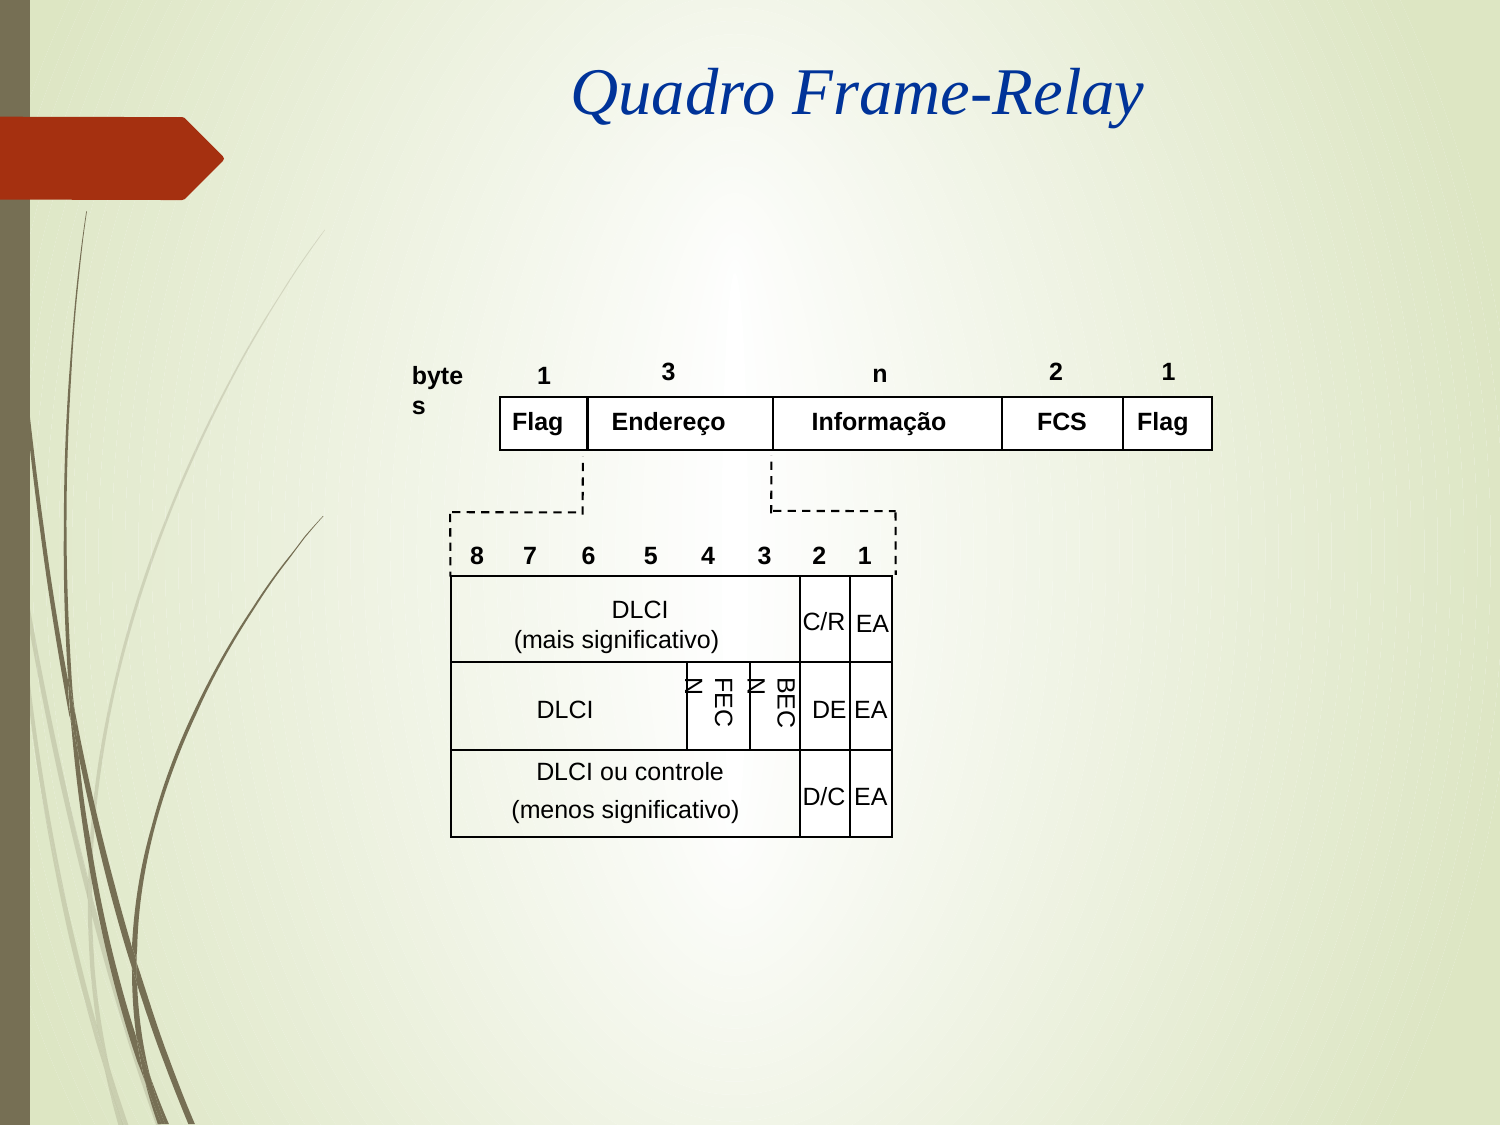

Quadro Frame-Relay
3
2
1
n
bytes
1
Flag
Endereço
Informação
FCS
Flag
8
7
6
5
4
3
2
1
DLCI
C/R
EA
(mais significativo)‏
FECN
BECN
DLCI
DE
EA
DLCI ou controle
D/C
EA
(menos significativo)‏